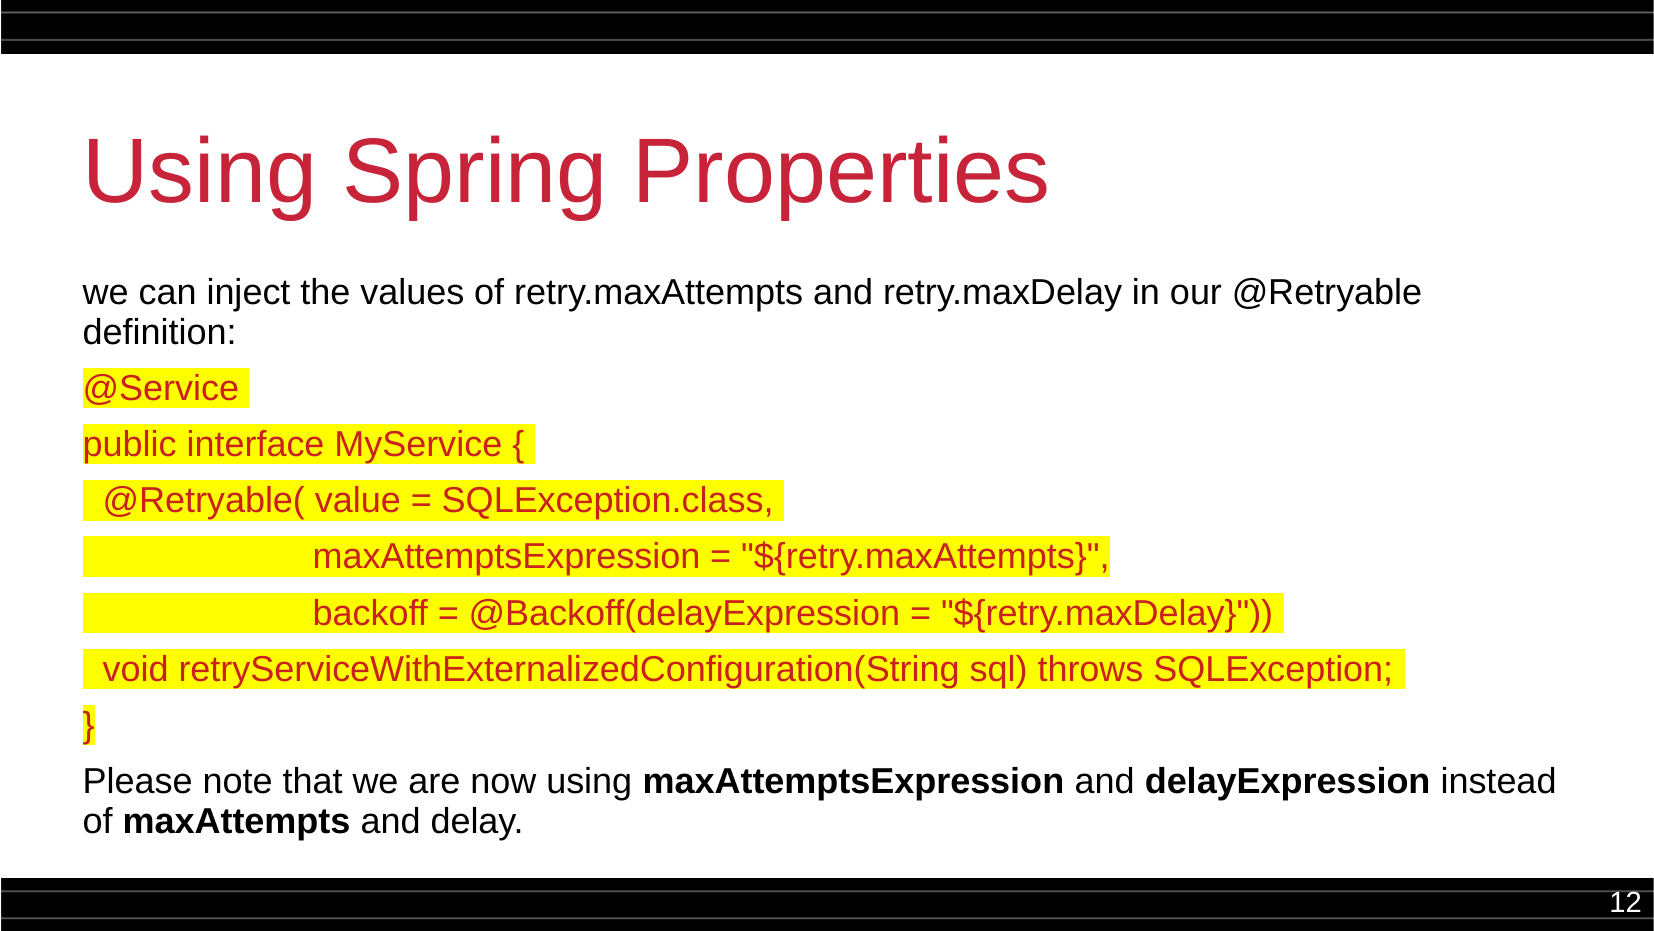

# Using Spring Properties
we can inject the values of retry.maxAttempts and retry.maxDelay in our @Retryable definition:
@Service
public interface MyService {
 @Retryable( value = SQLException.class,
 maxAttemptsExpression = "${retry.maxAttempts}",
 backoff = @Backoff(delayExpression = "${retry.maxDelay}"))
 void retryServiceWithExternalizedConfiguration(String sql) throws SQLException;
}
Please note that we are now using maxAttemptsExpression and delayExpression instead of maxAttempts and delay.